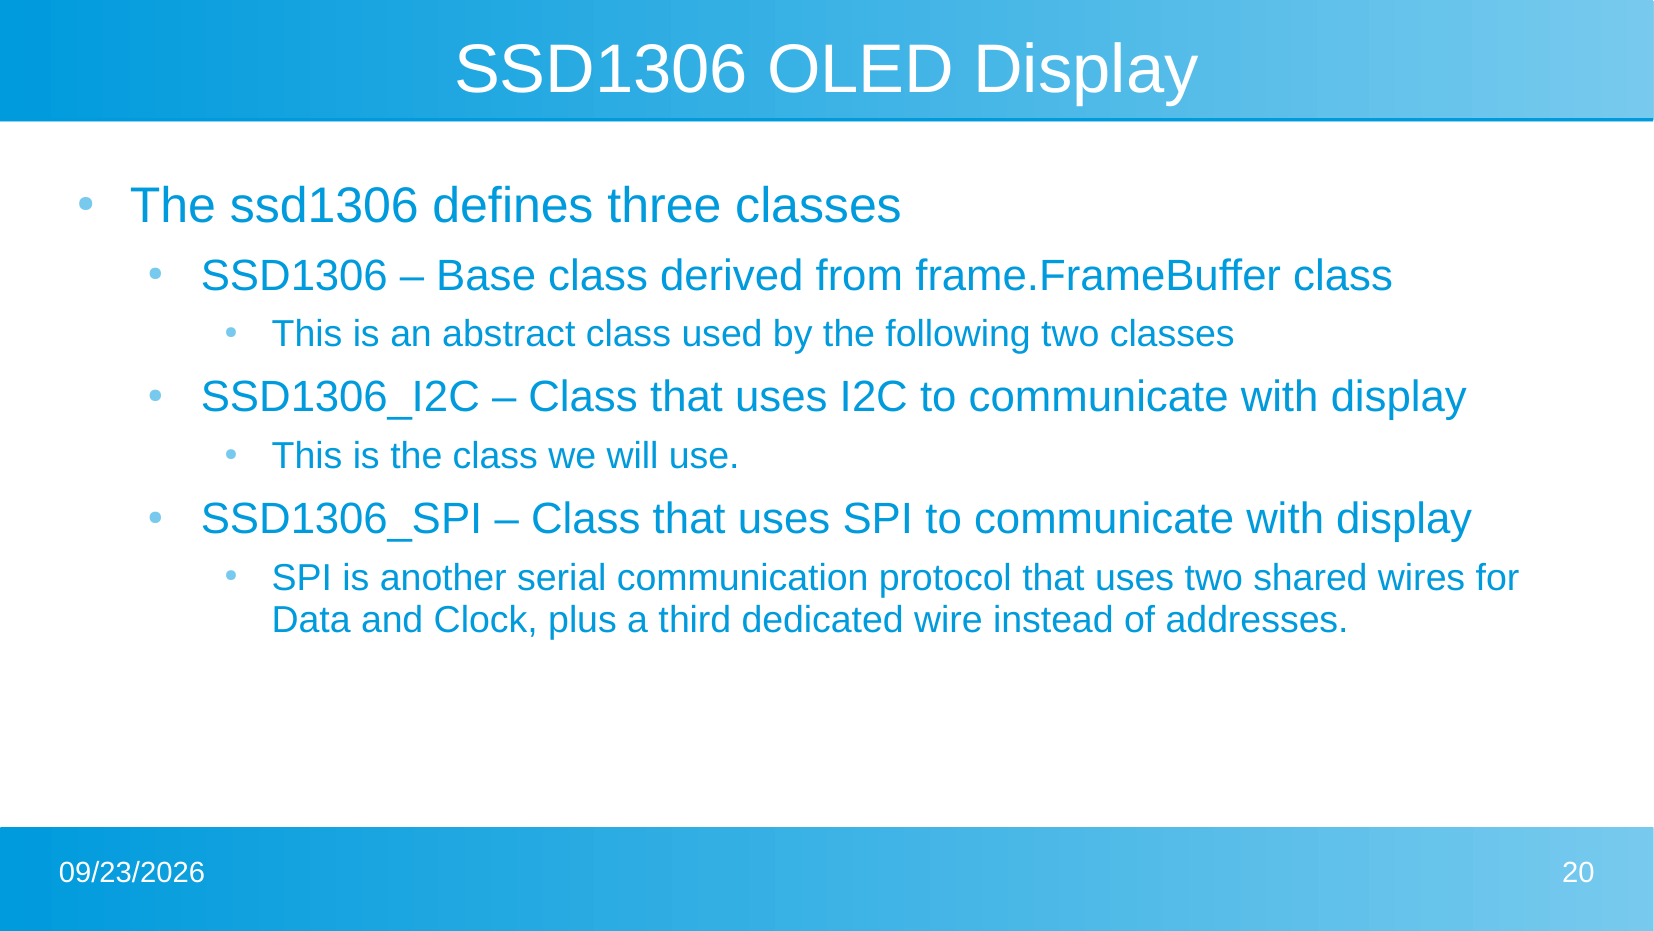

# SSD1306 OLED Display
The ssd1306 defines three classes
SSD1306 – Base class derived from frame.FrameBuffer class
This is an abstract class used by the following two classes
SSD1306_I2C – Class that uses I2C to communicate with display
This is the class we will use.
SSD1306_SPI – Class that uses SPI to communicate with display
SPI is another serial communication protocol that uses two shared wires for Data and Clock, plus a third dedicated wire instead of addresses.
20